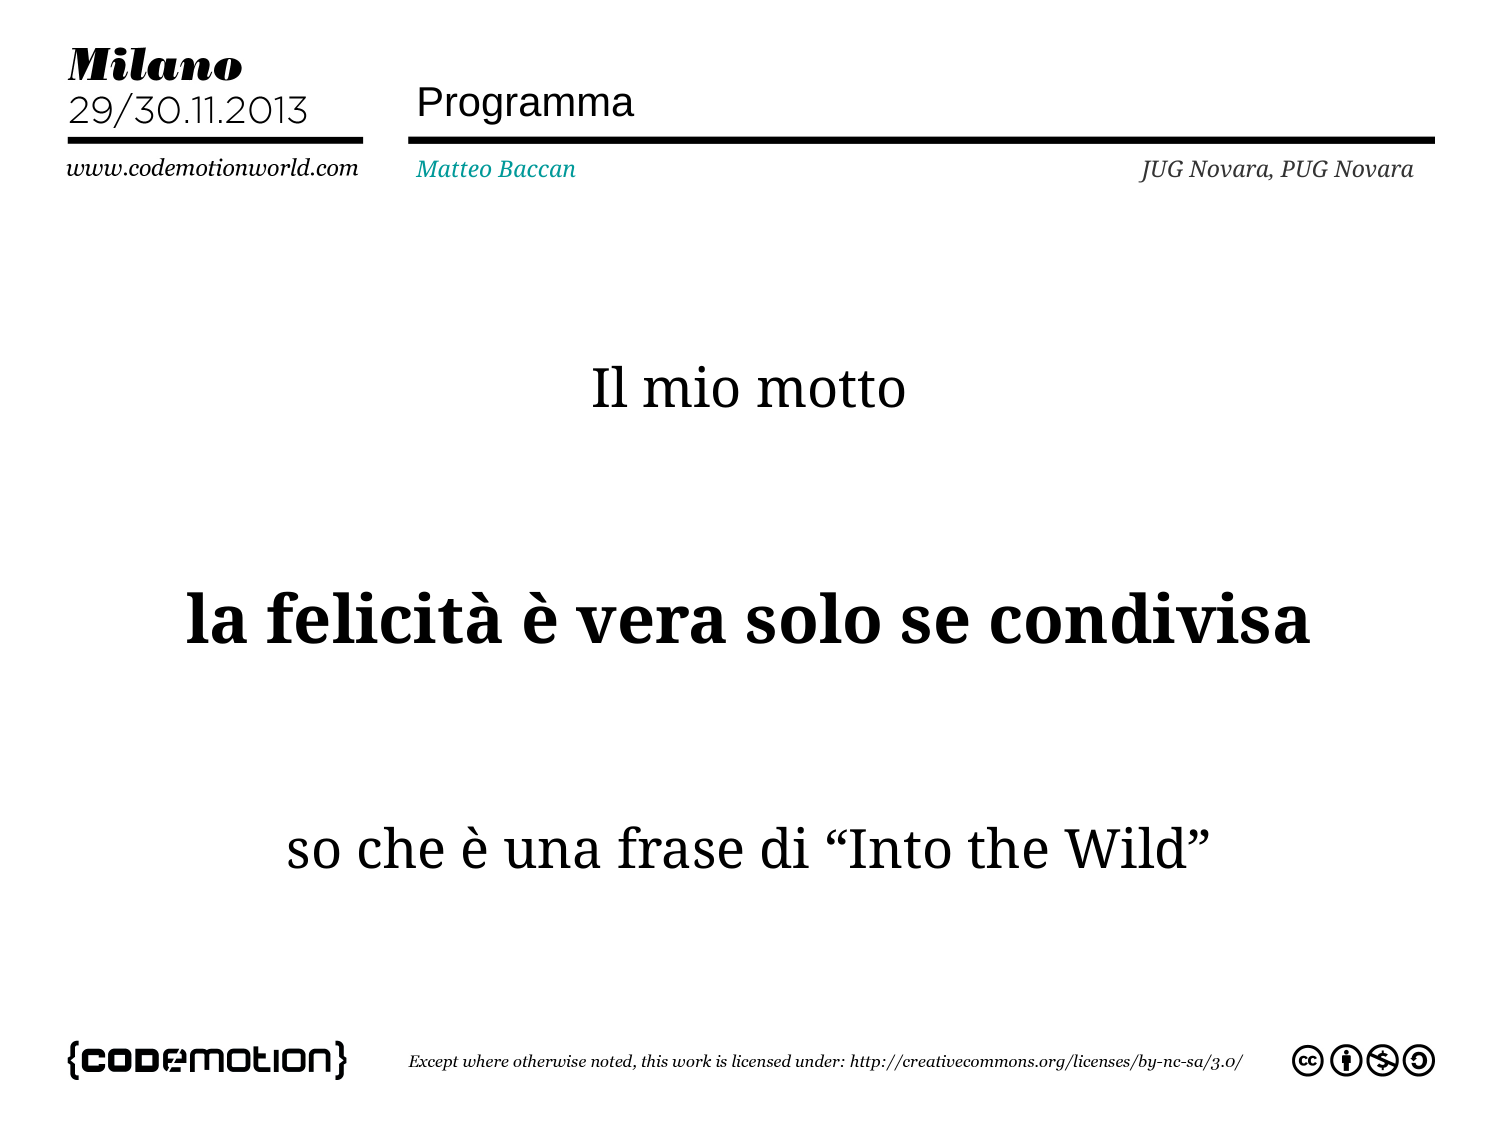

# Programma
Matteo Baccan
JUG Novara, PUG Novara
Il mio motto
la felicità è vera solo se condivisa
so che è una frase di “Into the Wild”